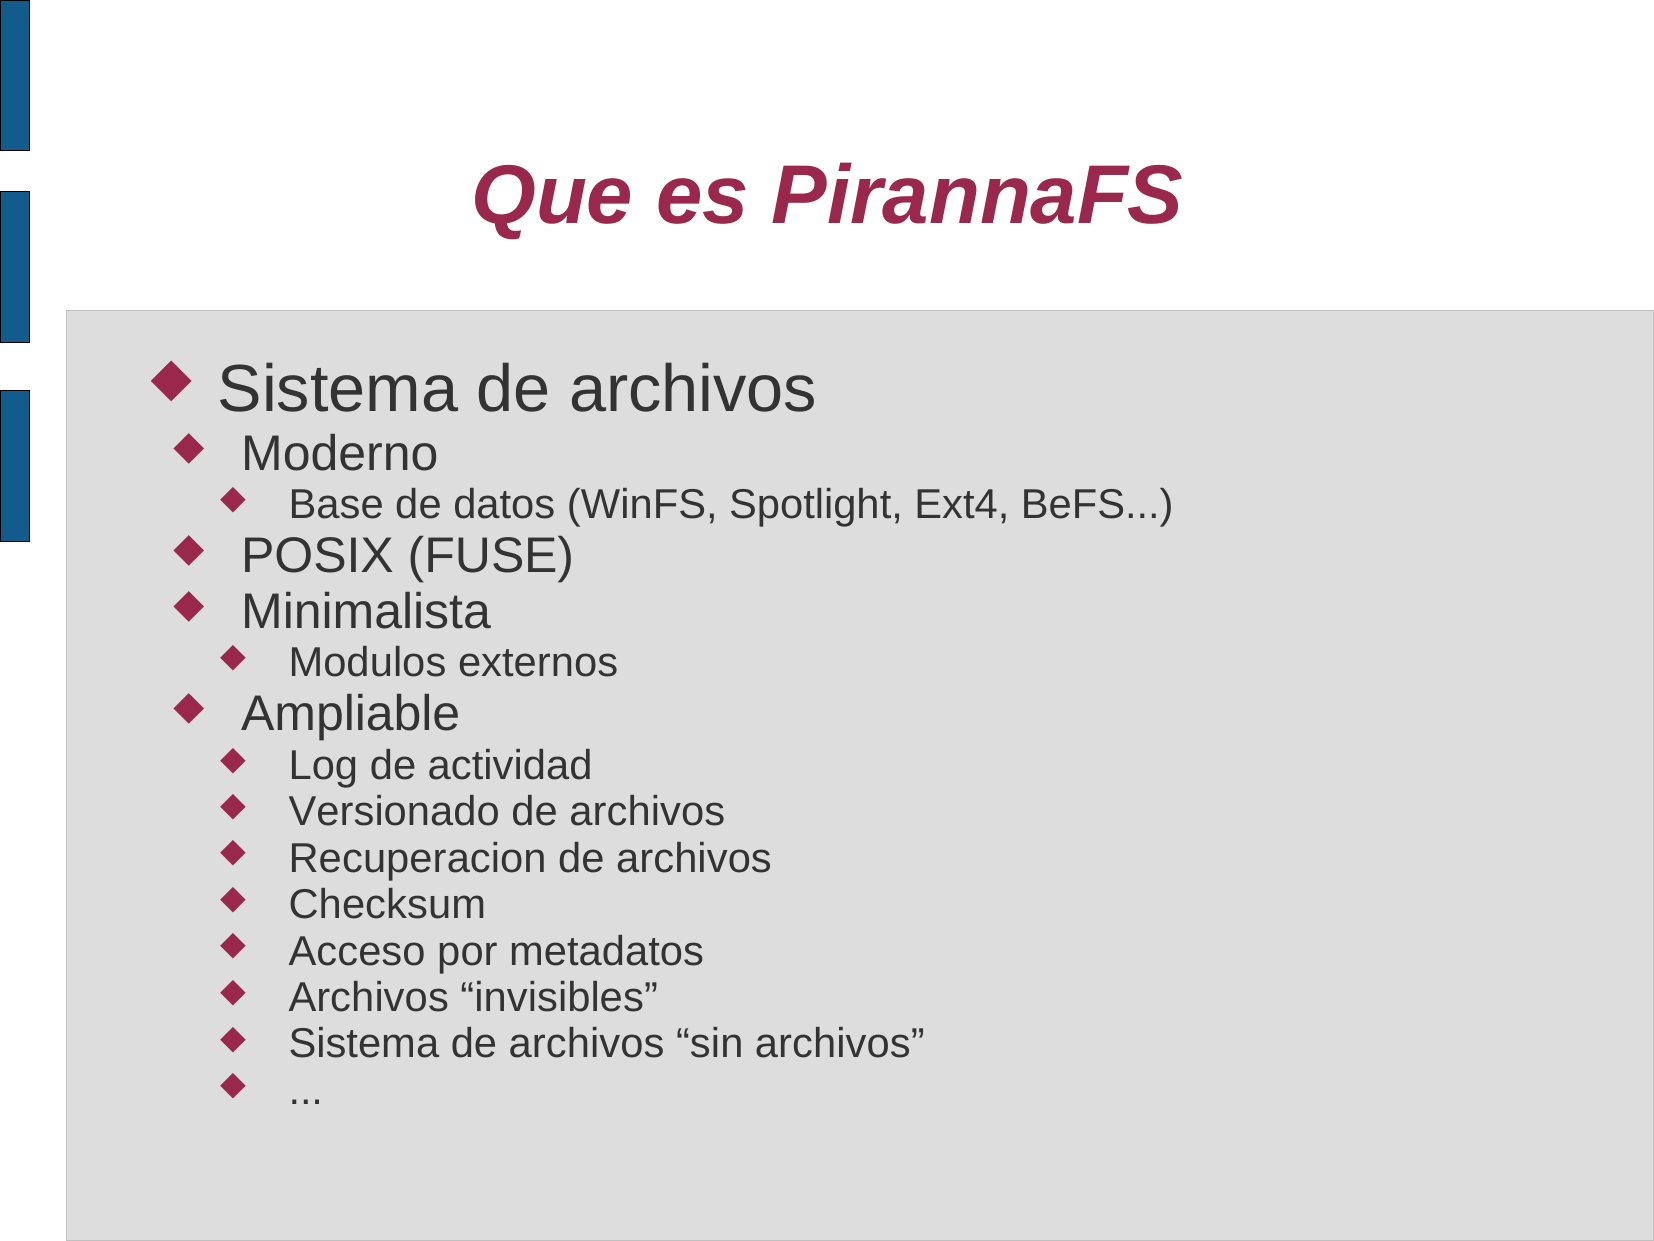

# Que es PirannaFS
Sistema de archivos
Moderno
Base de datos (WinFS, Spotlight, Ext4, BeFS...)
POSIX (FUSE)
Minimalista
Modulos externos
Ampliable
Log de actividad
Versionado de archivos
Recuperacion de archivos
Checksum
Acceso por metadatos
Archivos “invisibles”
Sistema de archivos “sin archivos”
...